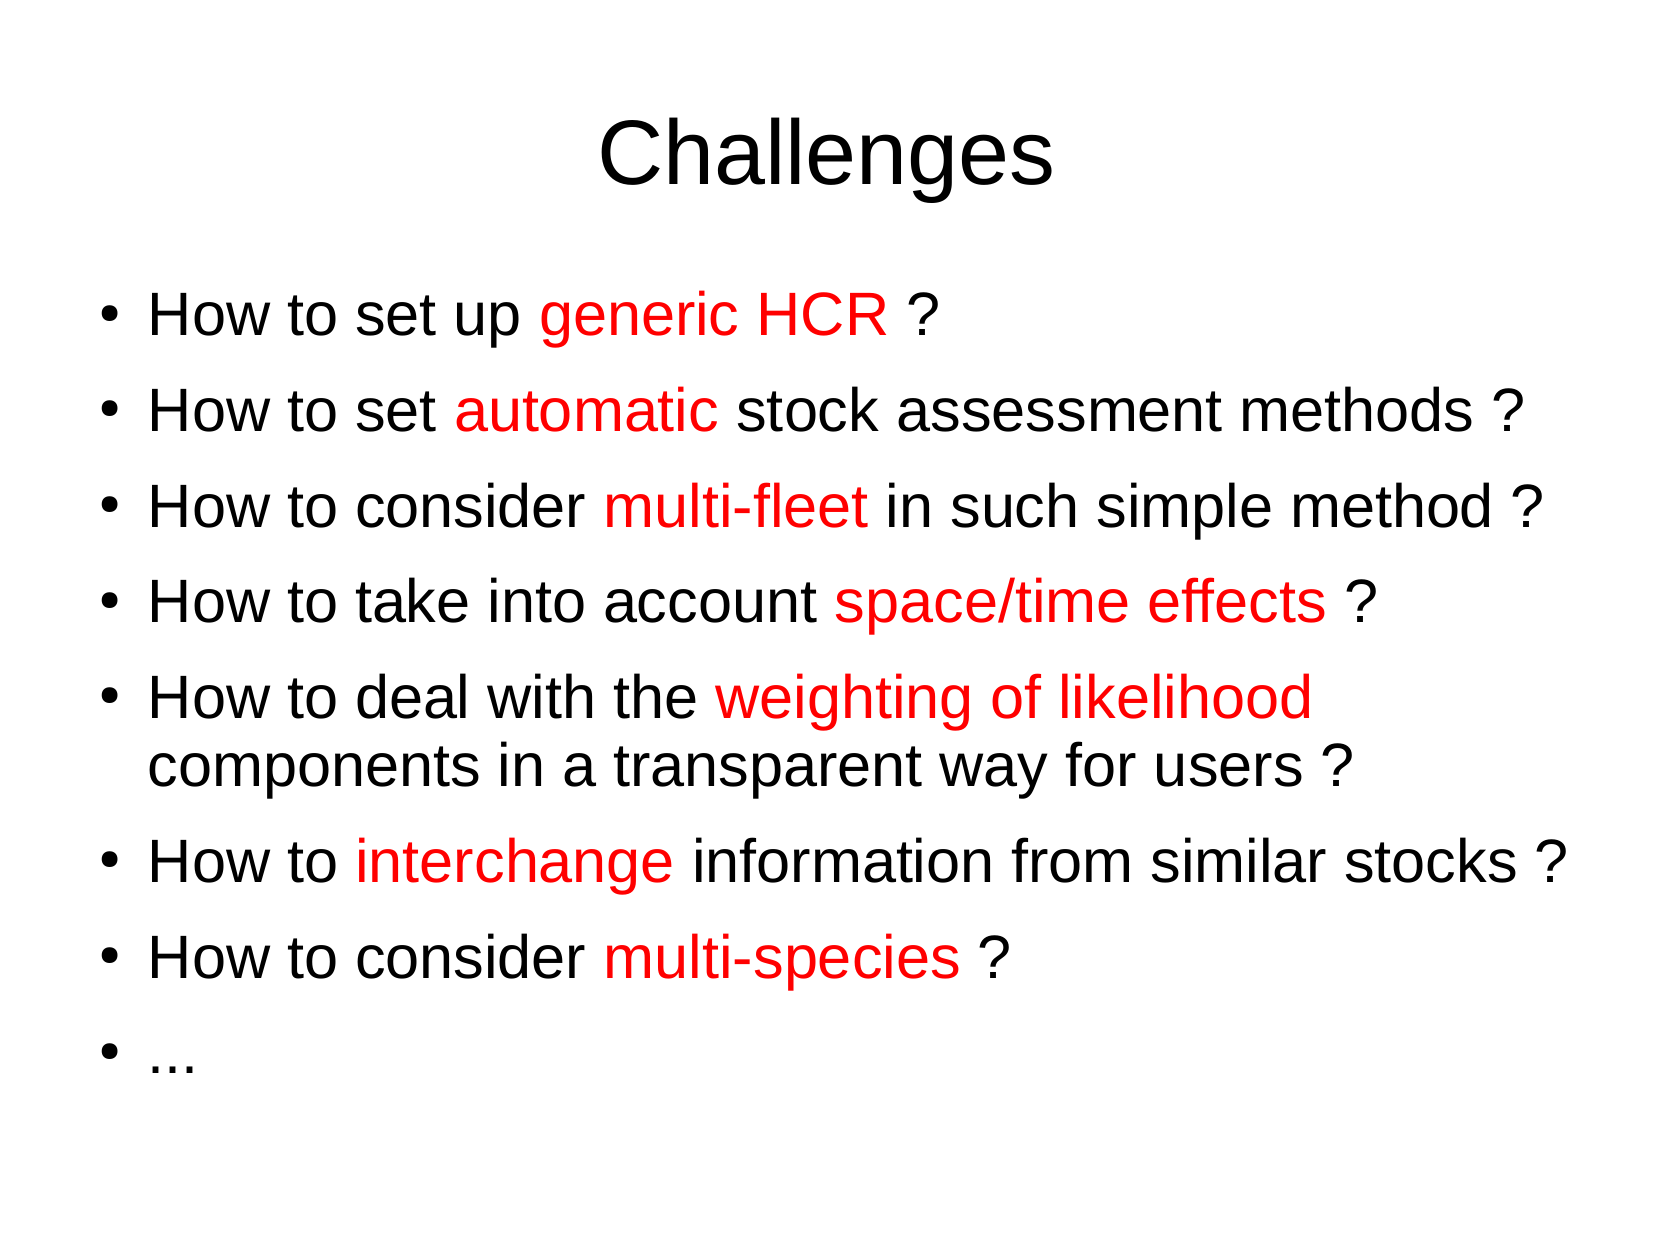

# Challenges
How to set up generic HCR ?
How to set automatic stock assessment methods ?
How to consider multi-fleet in such simple method ?
How to take into account space/time effects ?
How to deal with the weighting of likelihood components in a transparent way for users ?
How to interchange information from similar stocks ?
How to consider multi-species ?
...